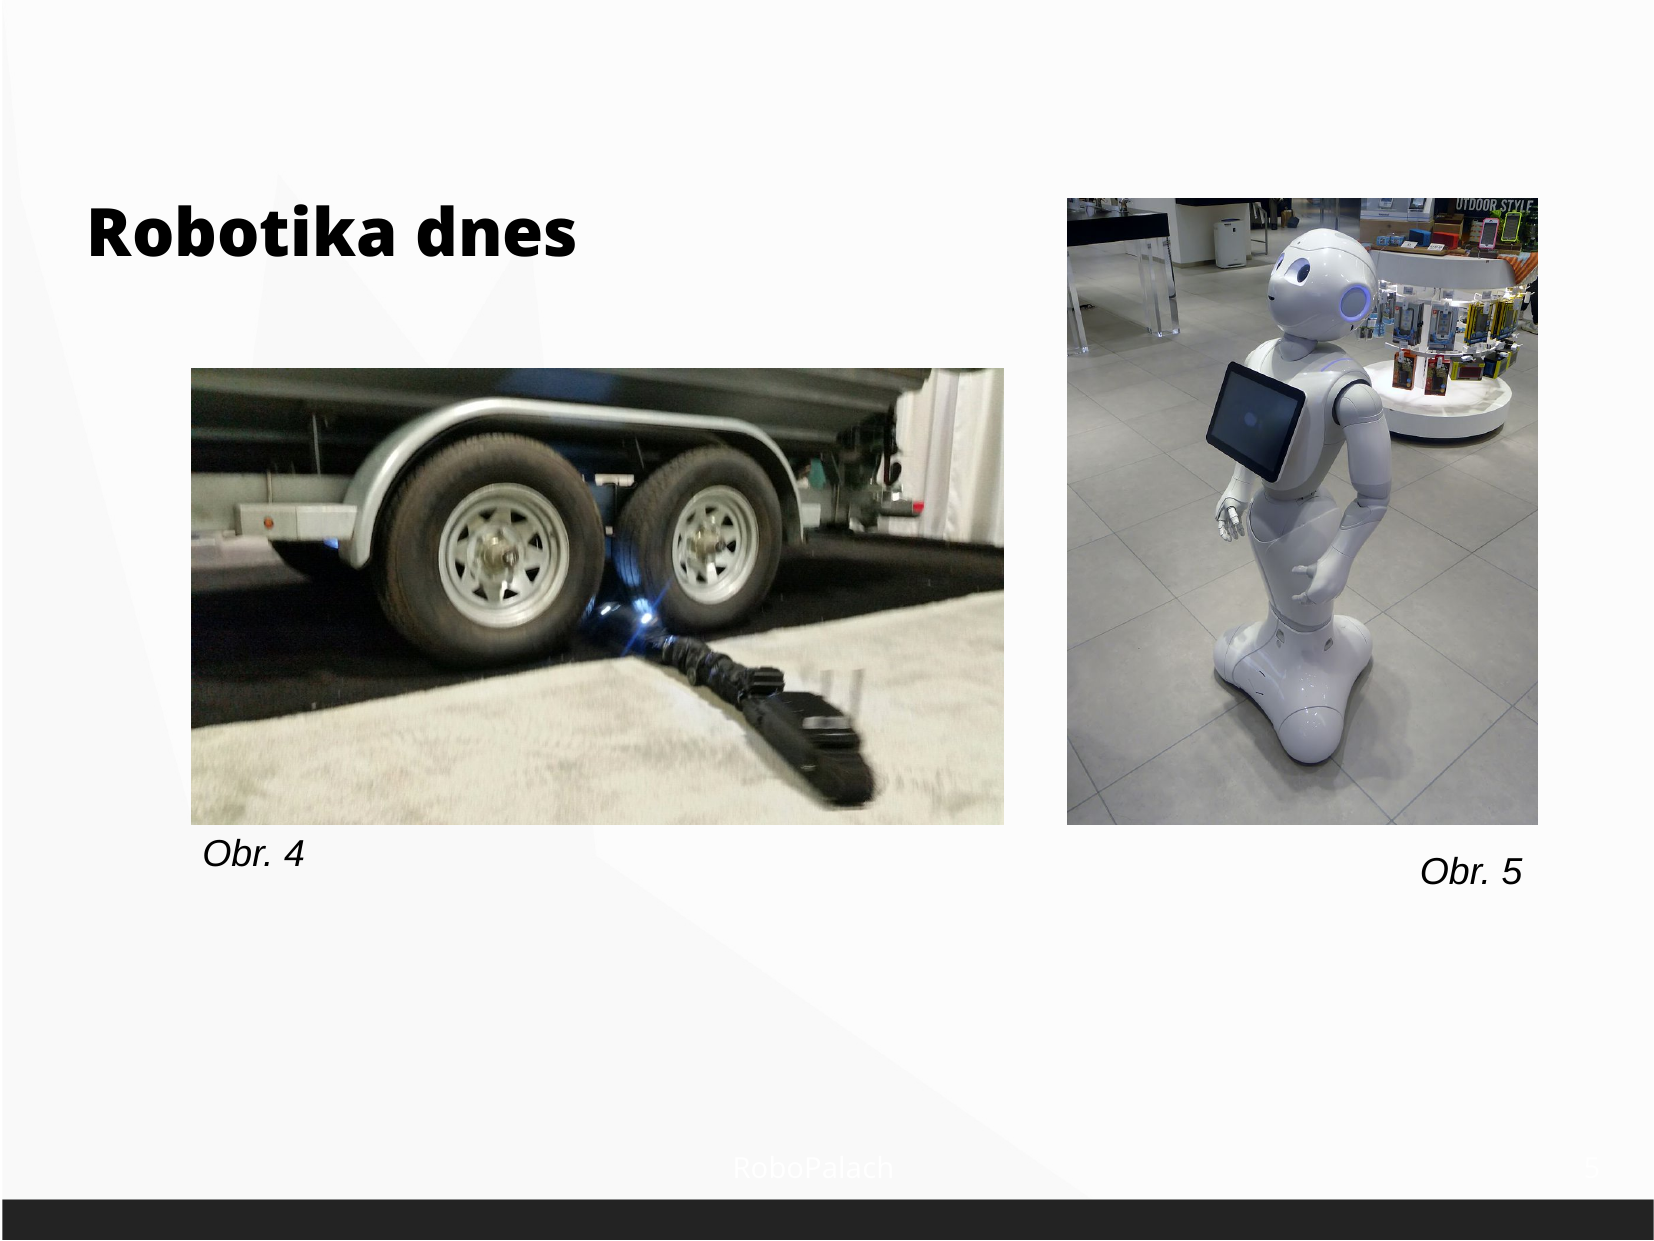

# Robotika dnes
Obr. 4
Obr. 5
RoboPalach
5